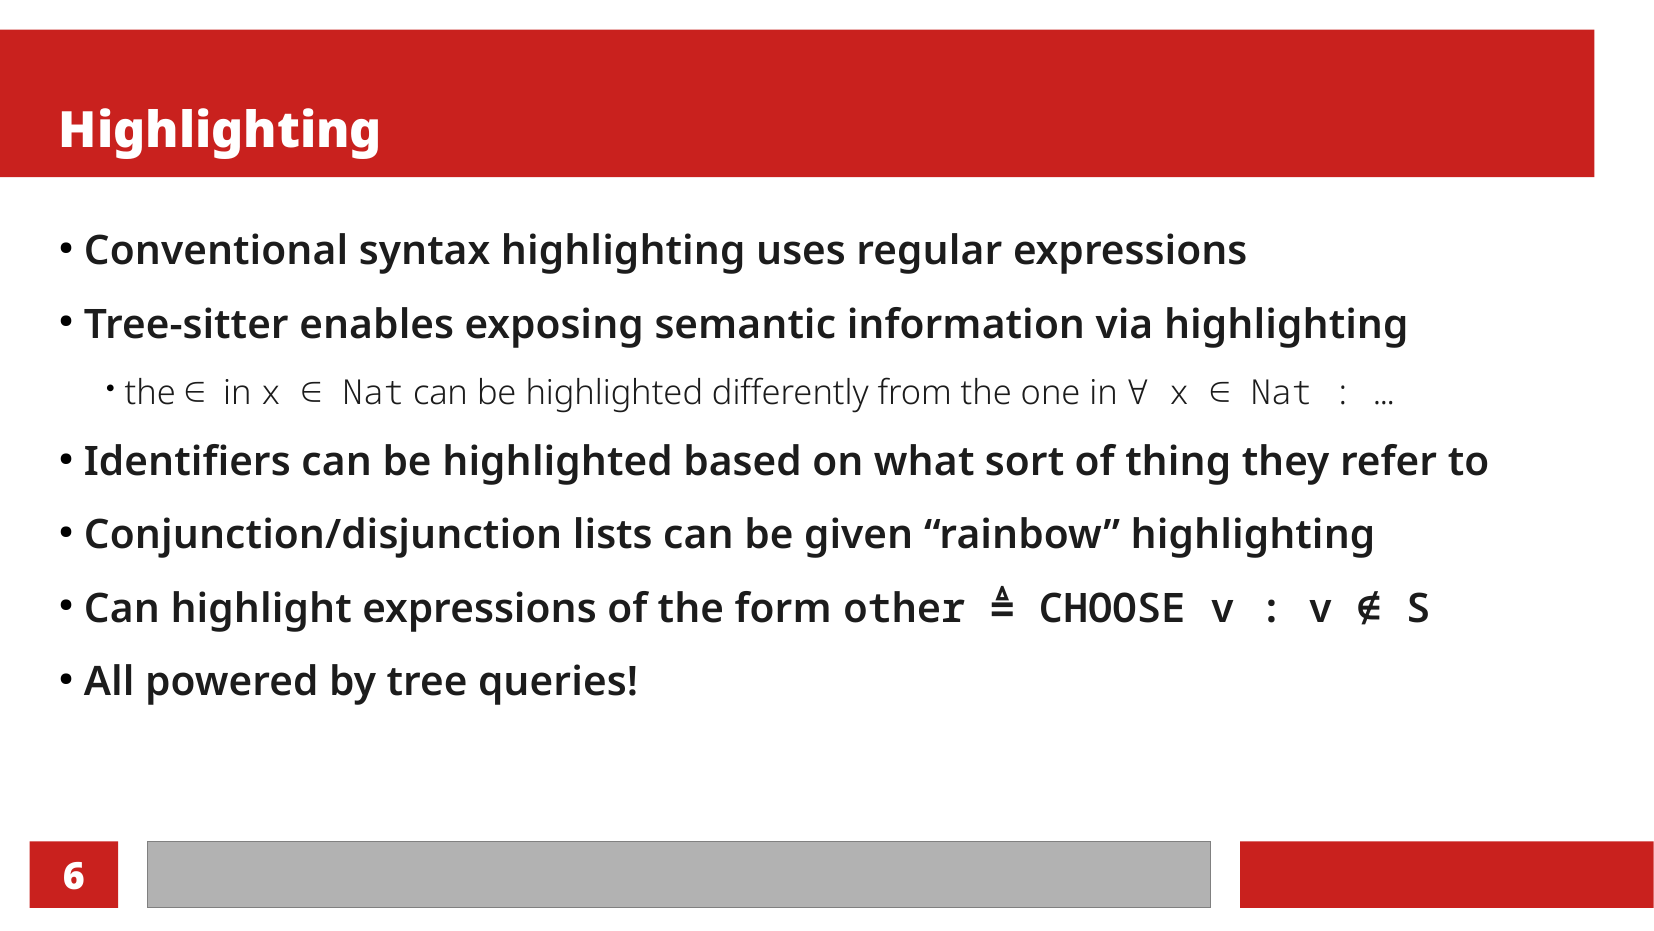

# Highlighting
 Conventional syntax highlighting uses regular expressions
 Tree-sitter enables exposing semantic information via highlighting
 the ∈ in x ∈ Nat can be highlighted differently from the one in ∀ x ∈ Nat : …
 Identifiers can be highlighted based on what sort of thing they refer to
 Conjunction/disjunction lists can be given “rainbow” highlighting
 Can highlight expressions of the form other ≜ CHOOSE v : v ∉ S
 All powered by tree queries!
6